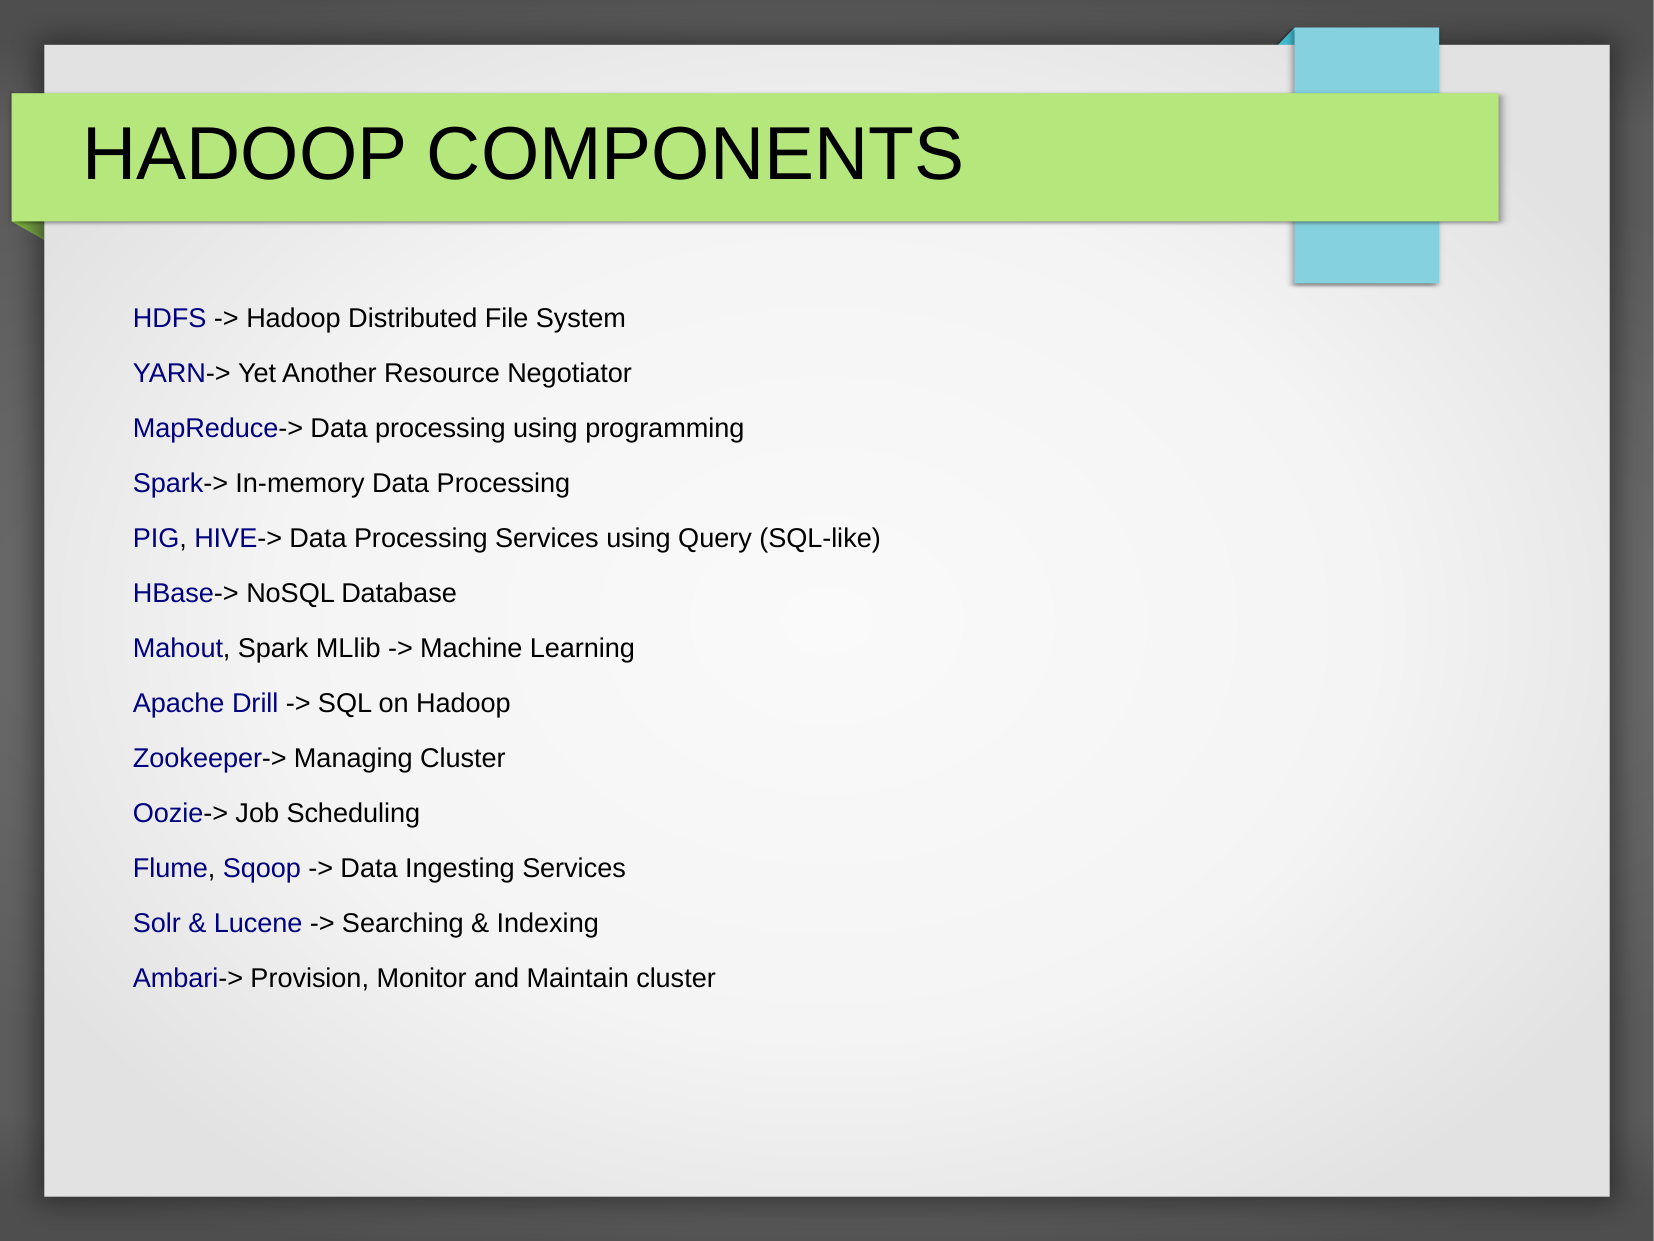

# HADOOP COMPONENTS
HDFS -> Hadoop Distributed File System
YARN-> Yet Another Resource Negotiator
MapReduce-> Data processing using programming
Spark-> In-memory Data Processing
PIG, HIVE-> Data Processing Services using Query (SQL-like)
HBase-> NoSQL Database
Mahout, Spark MLlib -> Machine Learning
Apache Drill -> SQL on Hadoop
Zookeeper-> Managing Cluster
Oozie-> Job Scheduling
Flume, Sqoop -> Data Ingesting Services
Solr & Lucene -> Searching & Indexing
Ambari-> Provision, Monitor and Maintain cluster